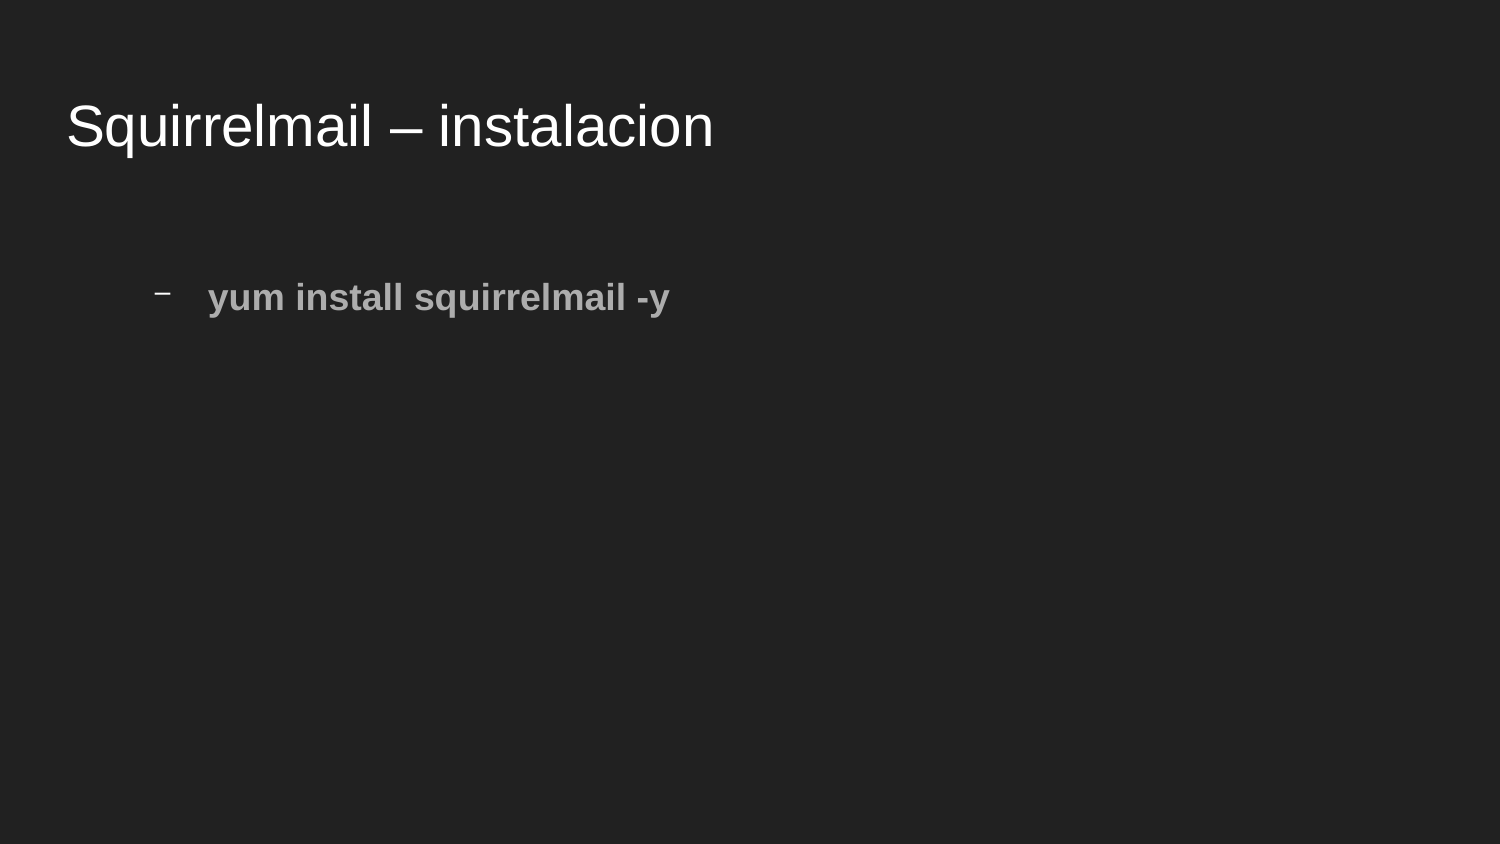

# Squirrelmail – instalacion
yum install squirrelmail -y